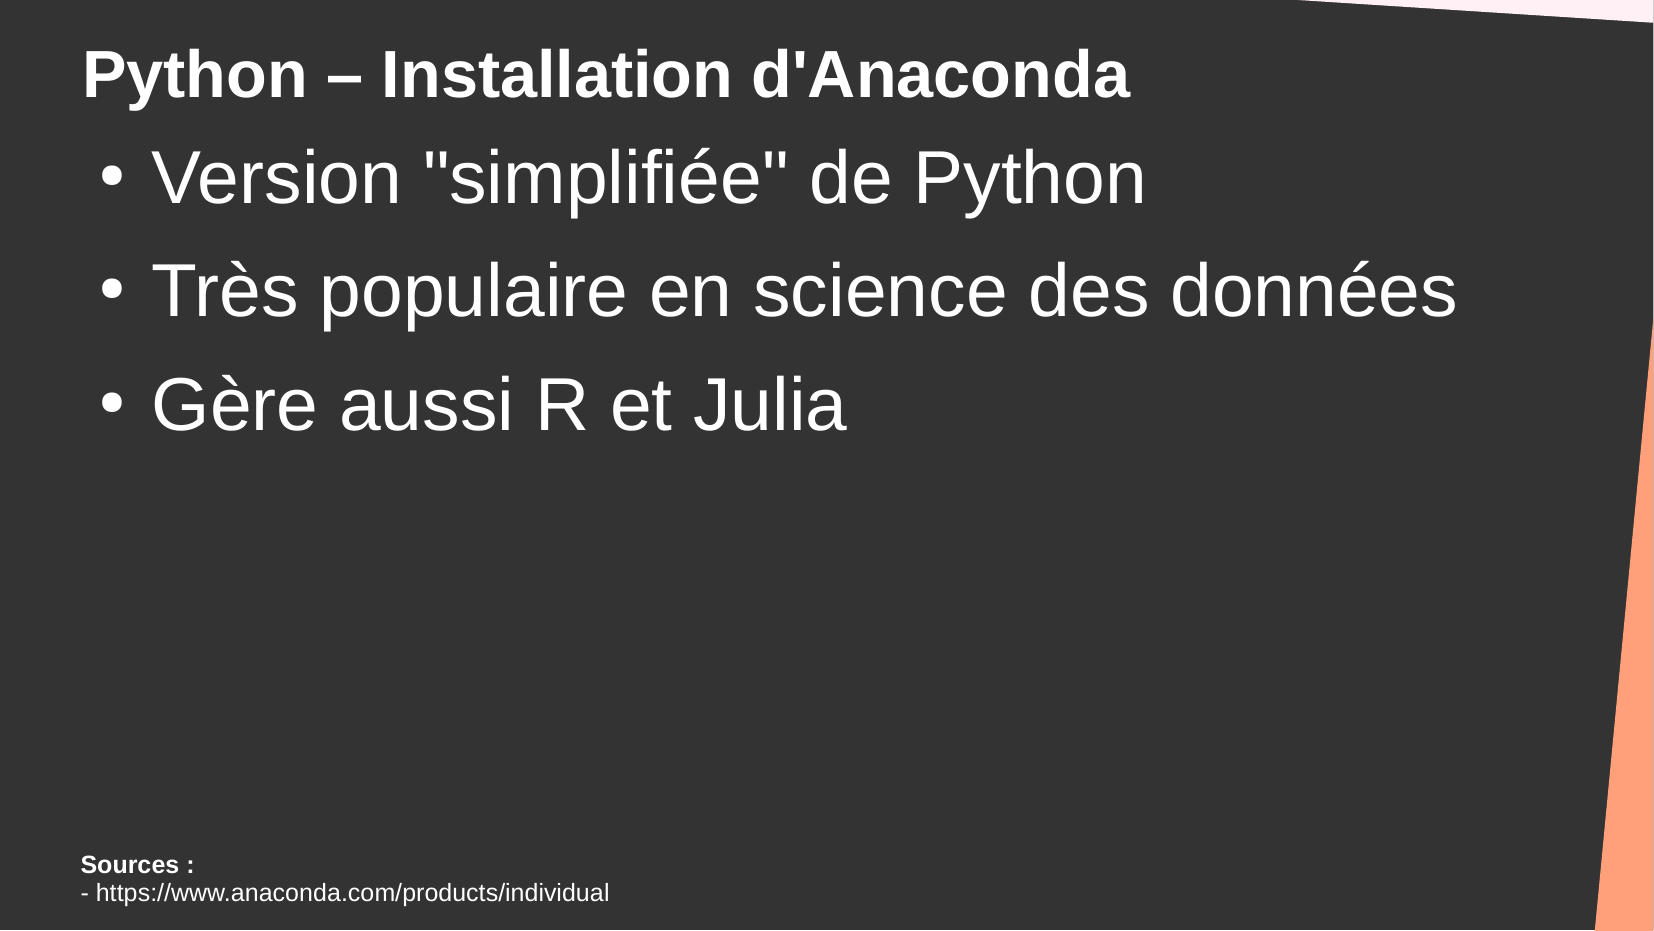

# Python – Installation d'Anaconda
Version "simplifiée" de Python
Très populaire en science des données
Gère aussi R et Julia
Sources :
- https://www.anaconda.com/products/individual